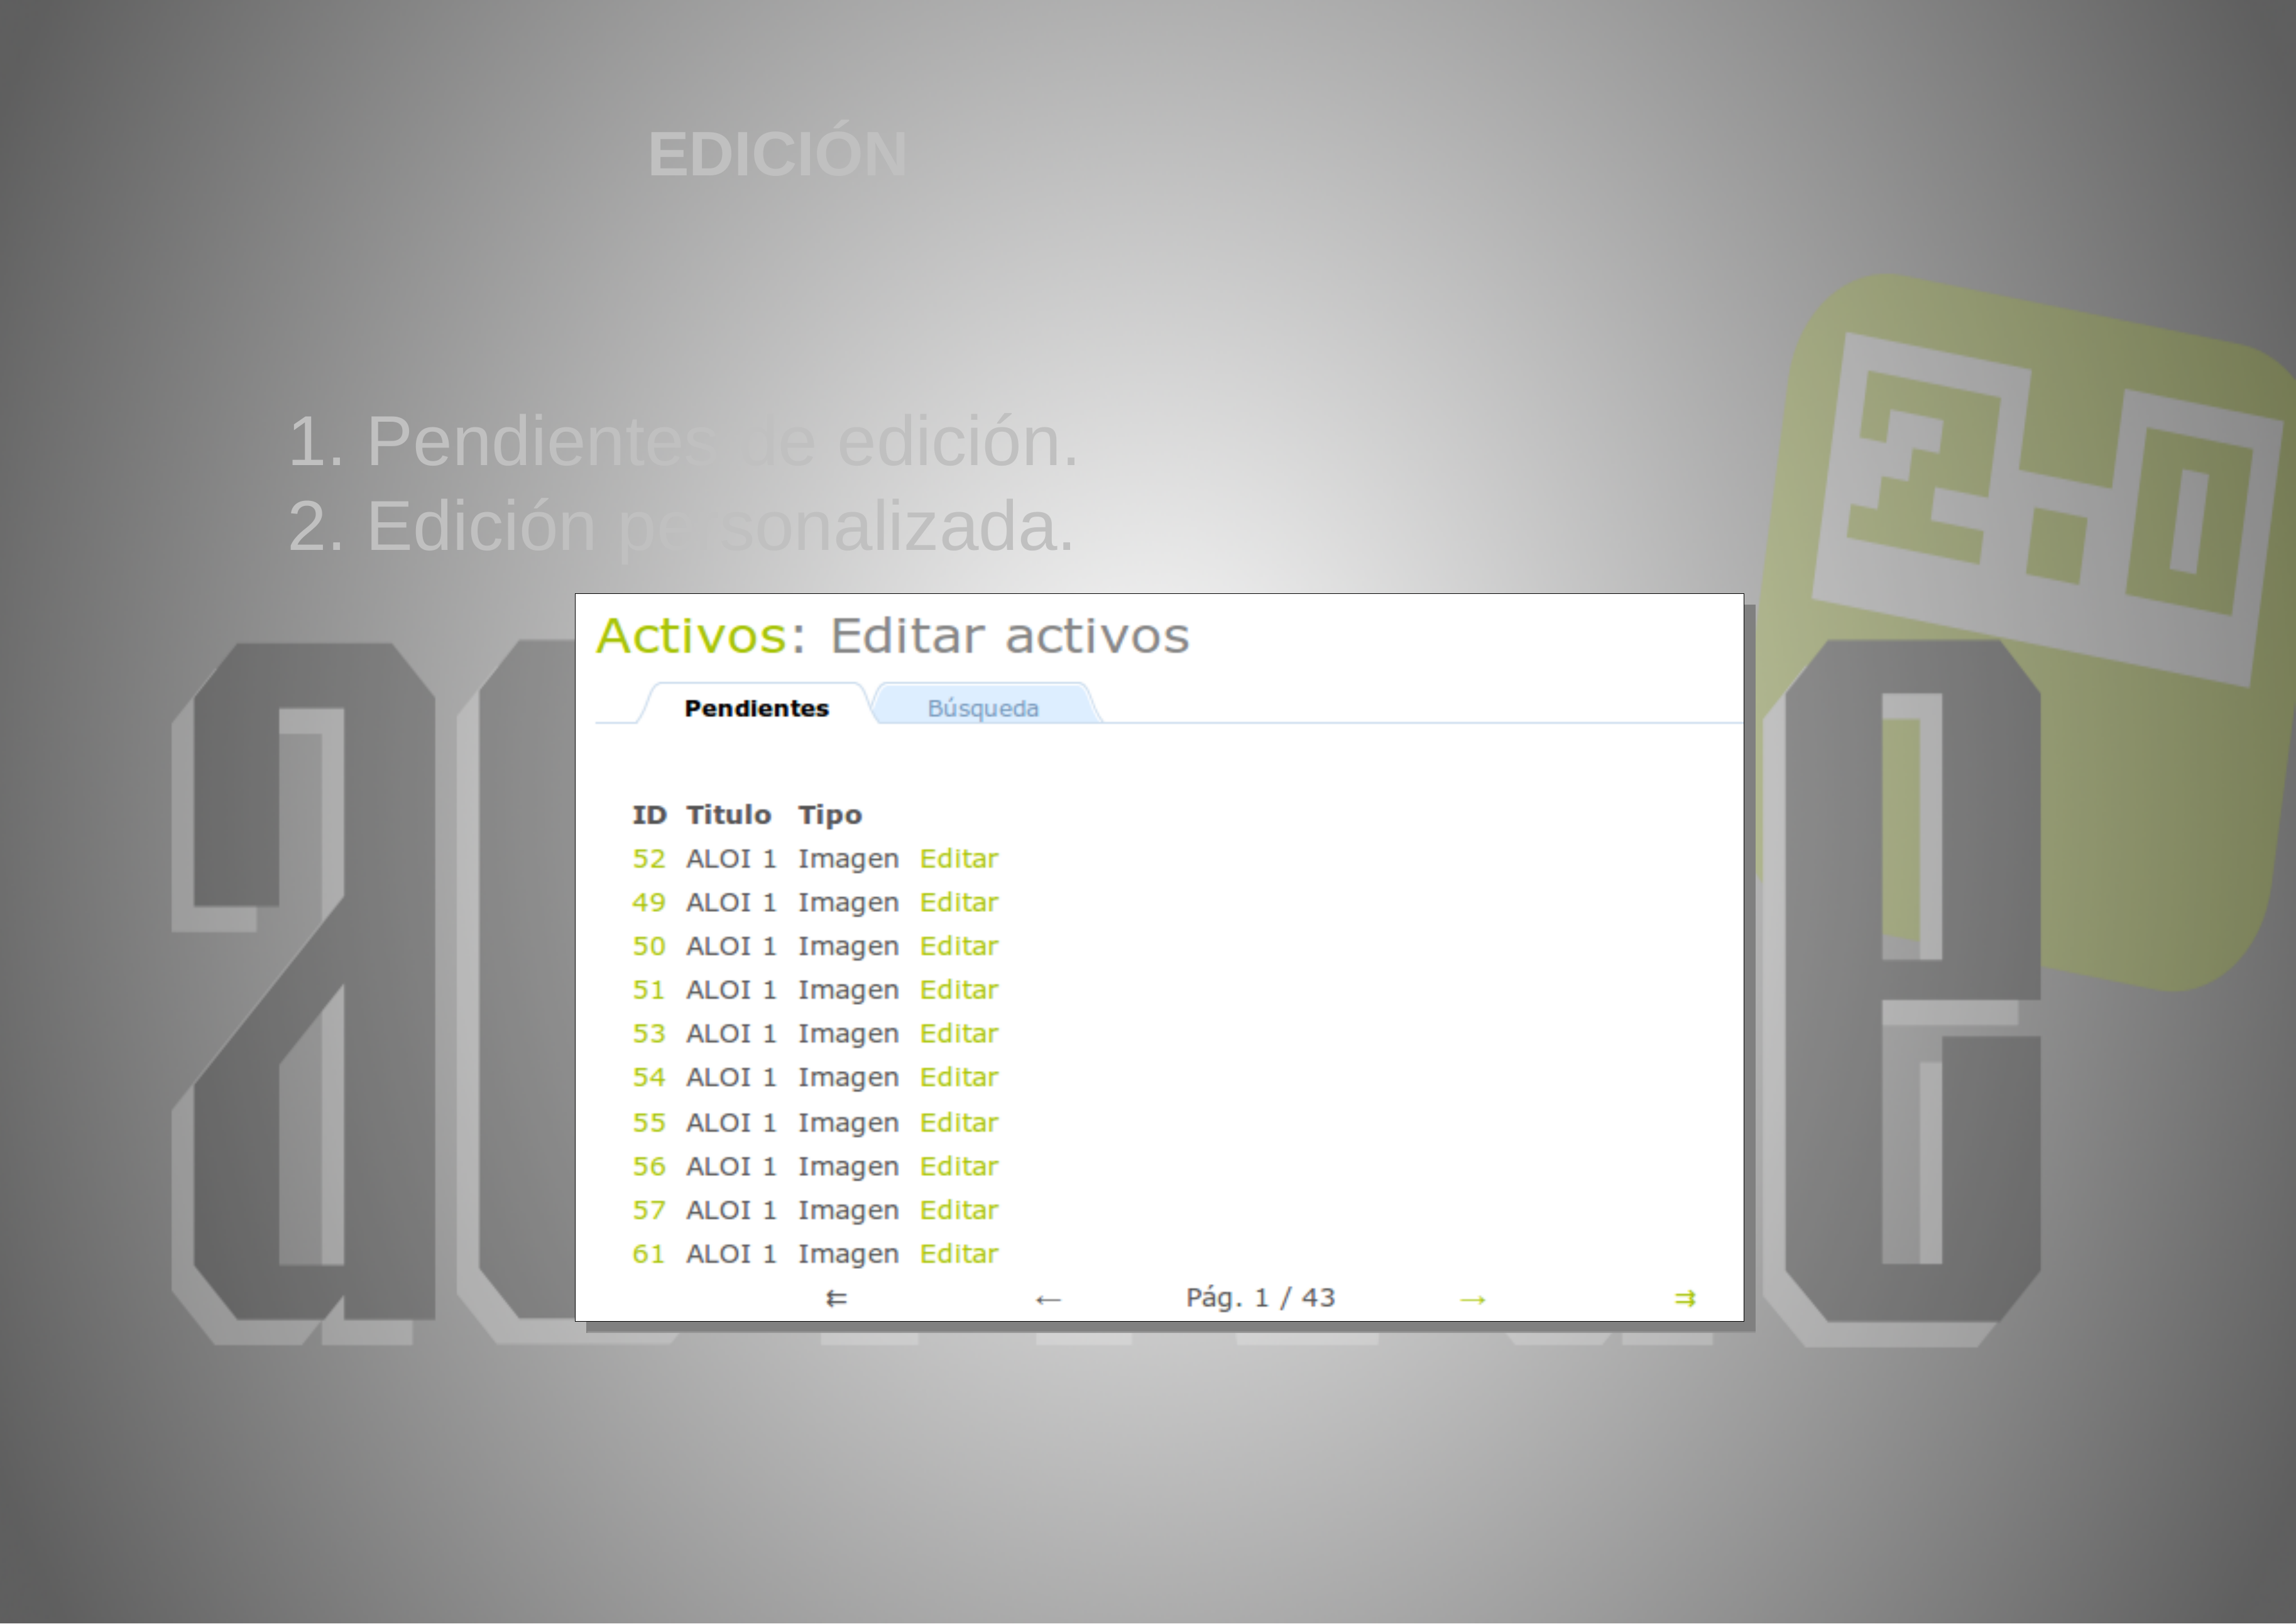

EDICIÓN
1. Pendientes de edición.
2. Edición personalizada.